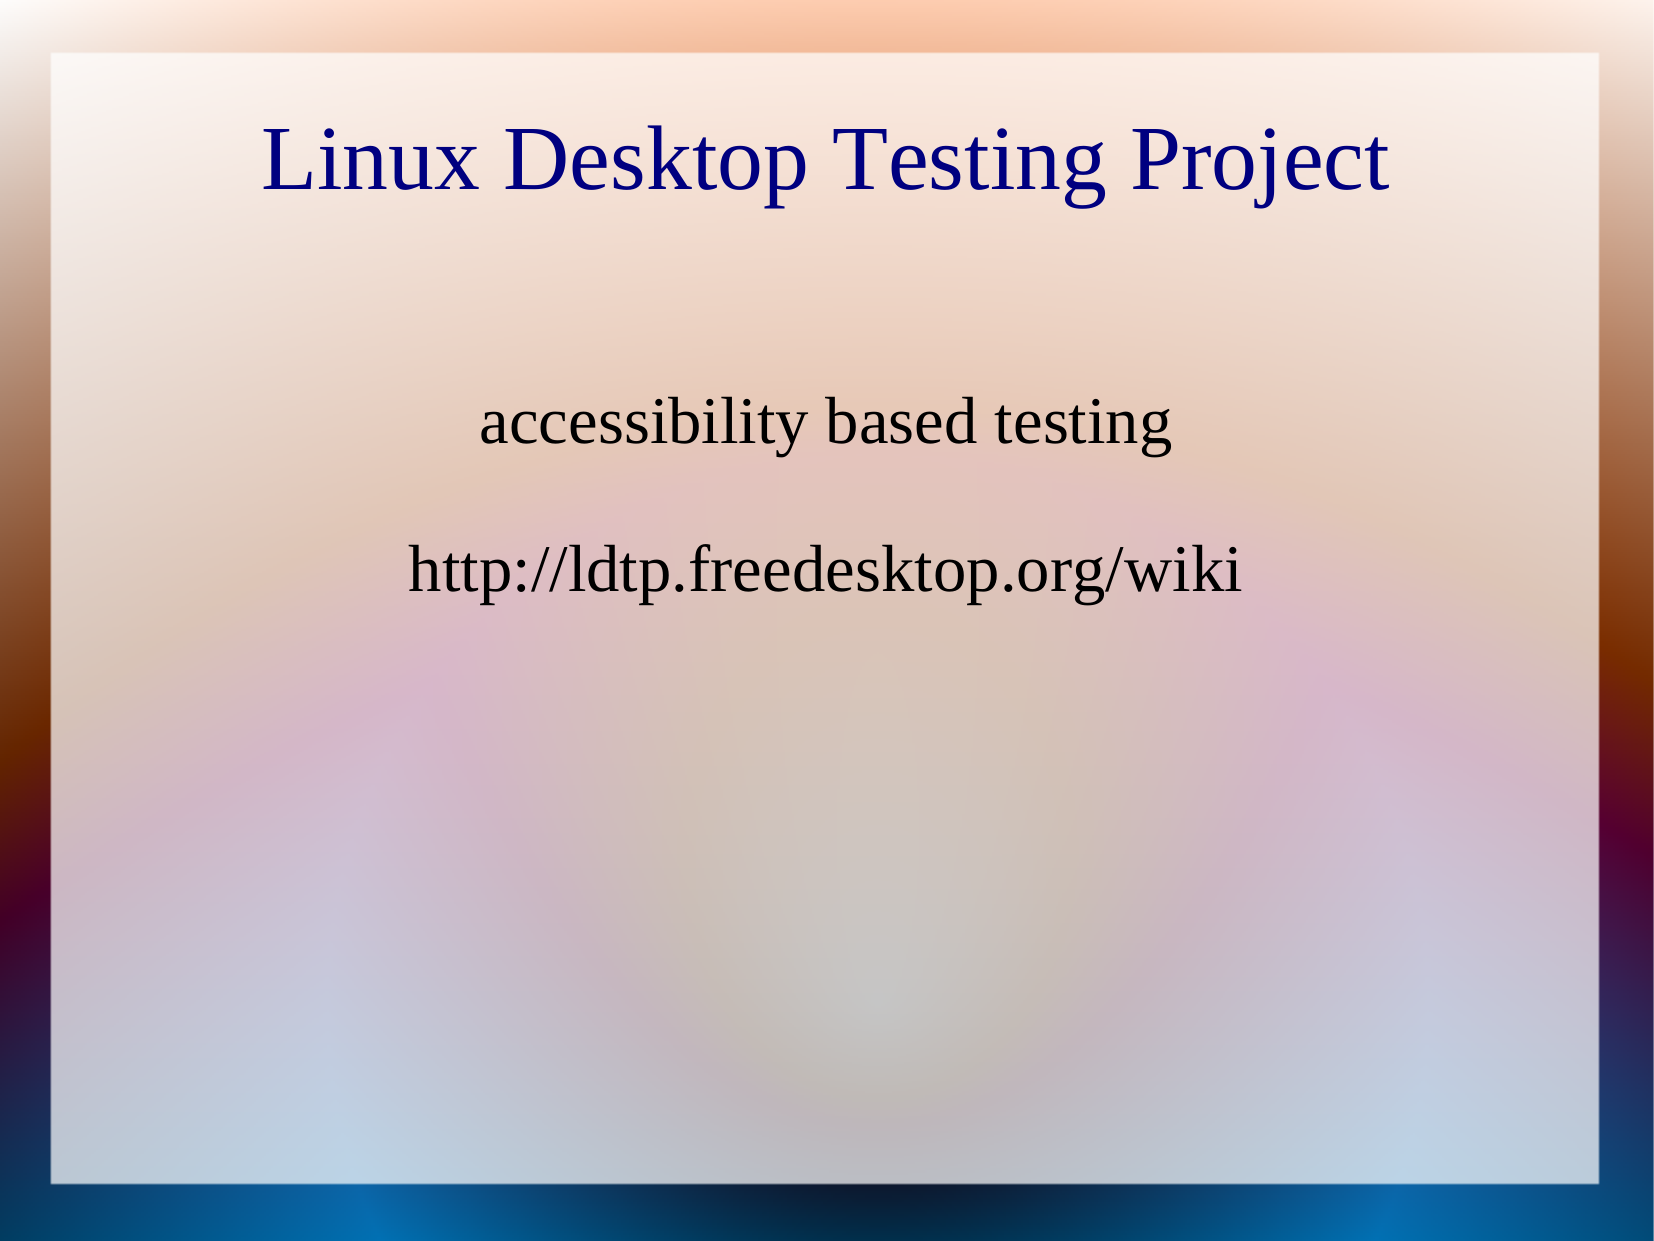

# Linux Desktop Testing Project
accessibility based testing
http://ldtp.freedesktop.org/wiki